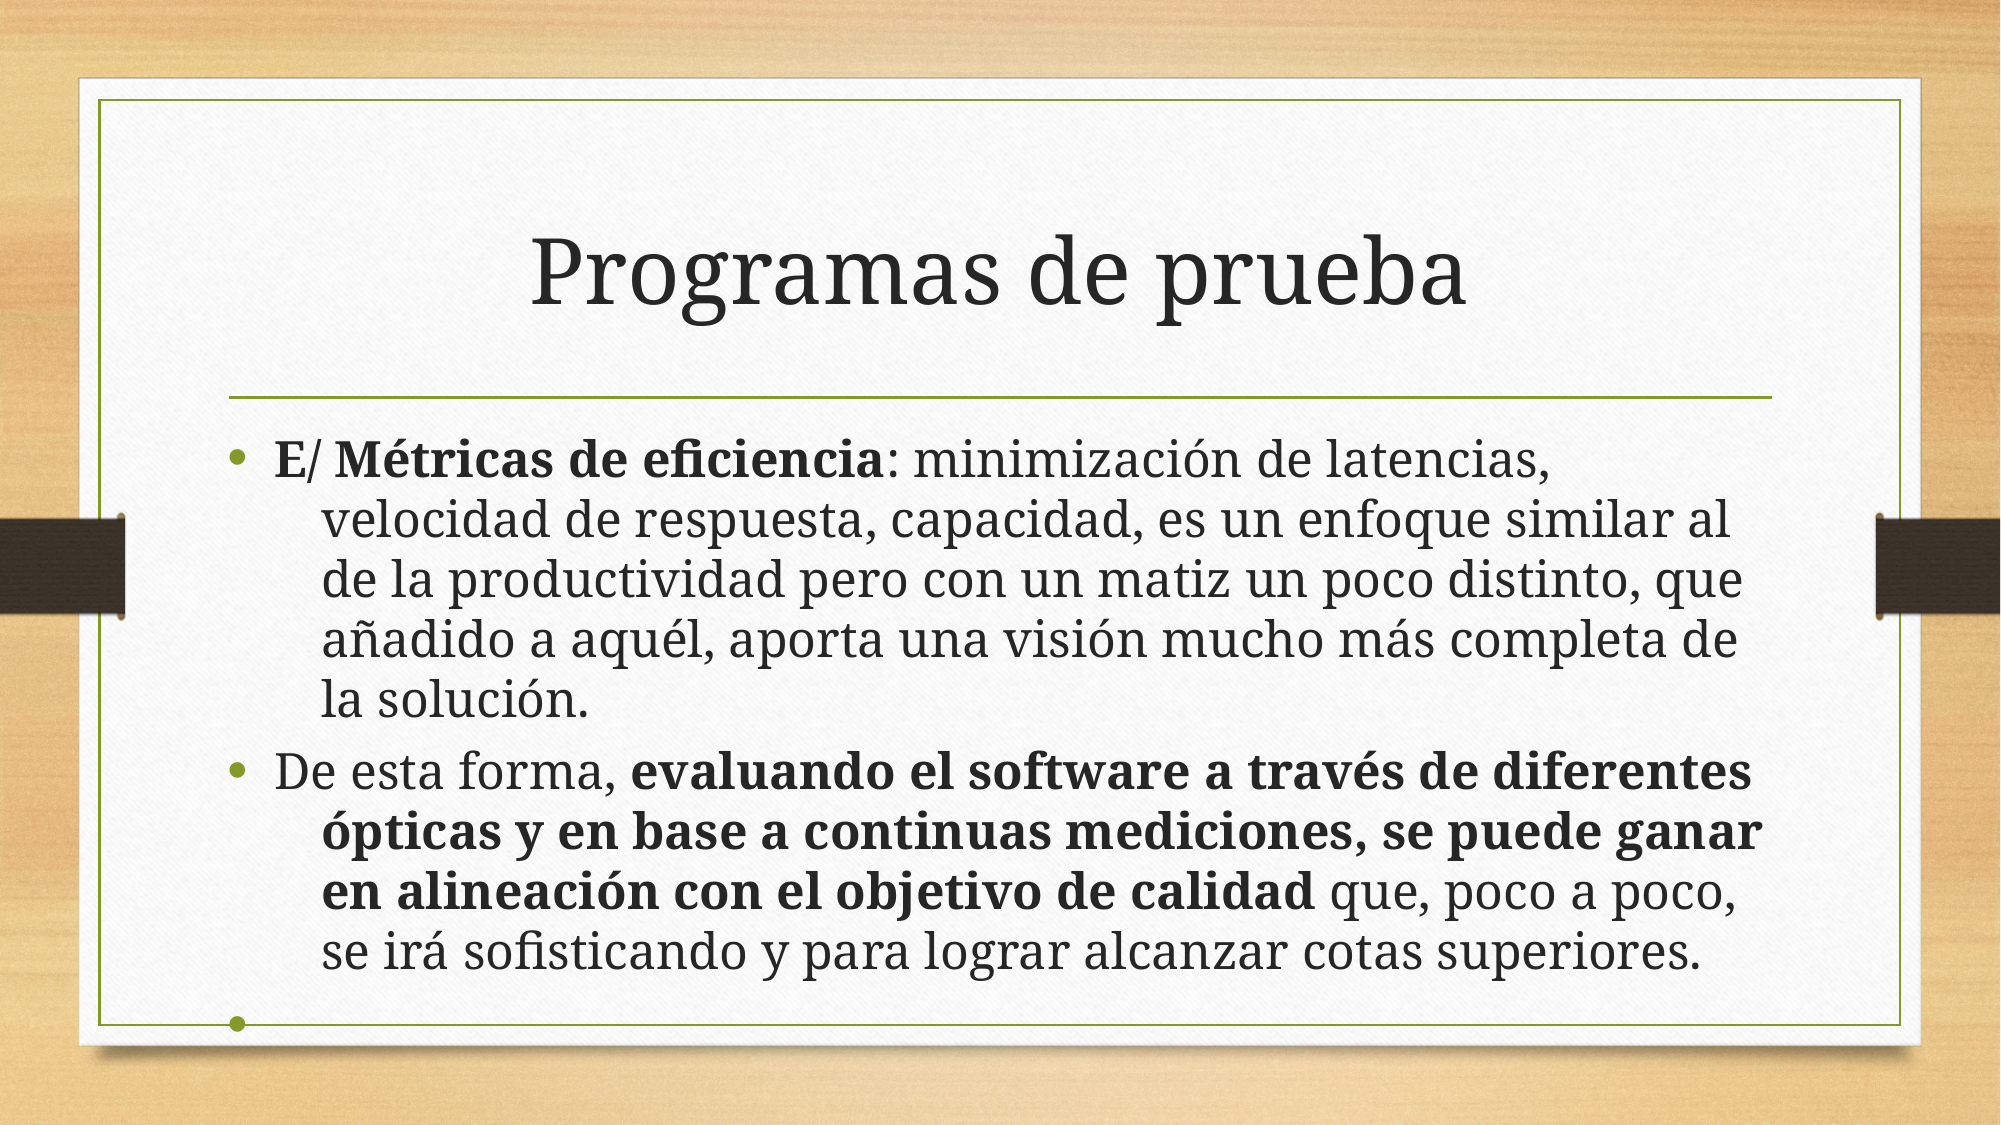

# Programas de prueba
E/ Métricas de eficiencia: minimización de latencias, velocidad de respuesta, capacidad, es un enfoque similar al de la productividad pero con un matiz un poco distinto, que añadido a aquél, aporta una visión mucho más completa de la solución.
De esta forma, evaluando el software a través de diferentes ópticas y en base a continuas mediciones, se puede ganar en alineación con el objetivo de calidad que, poco a poco, se irá sofisticando y para lograr alcanzar cotas superiores.